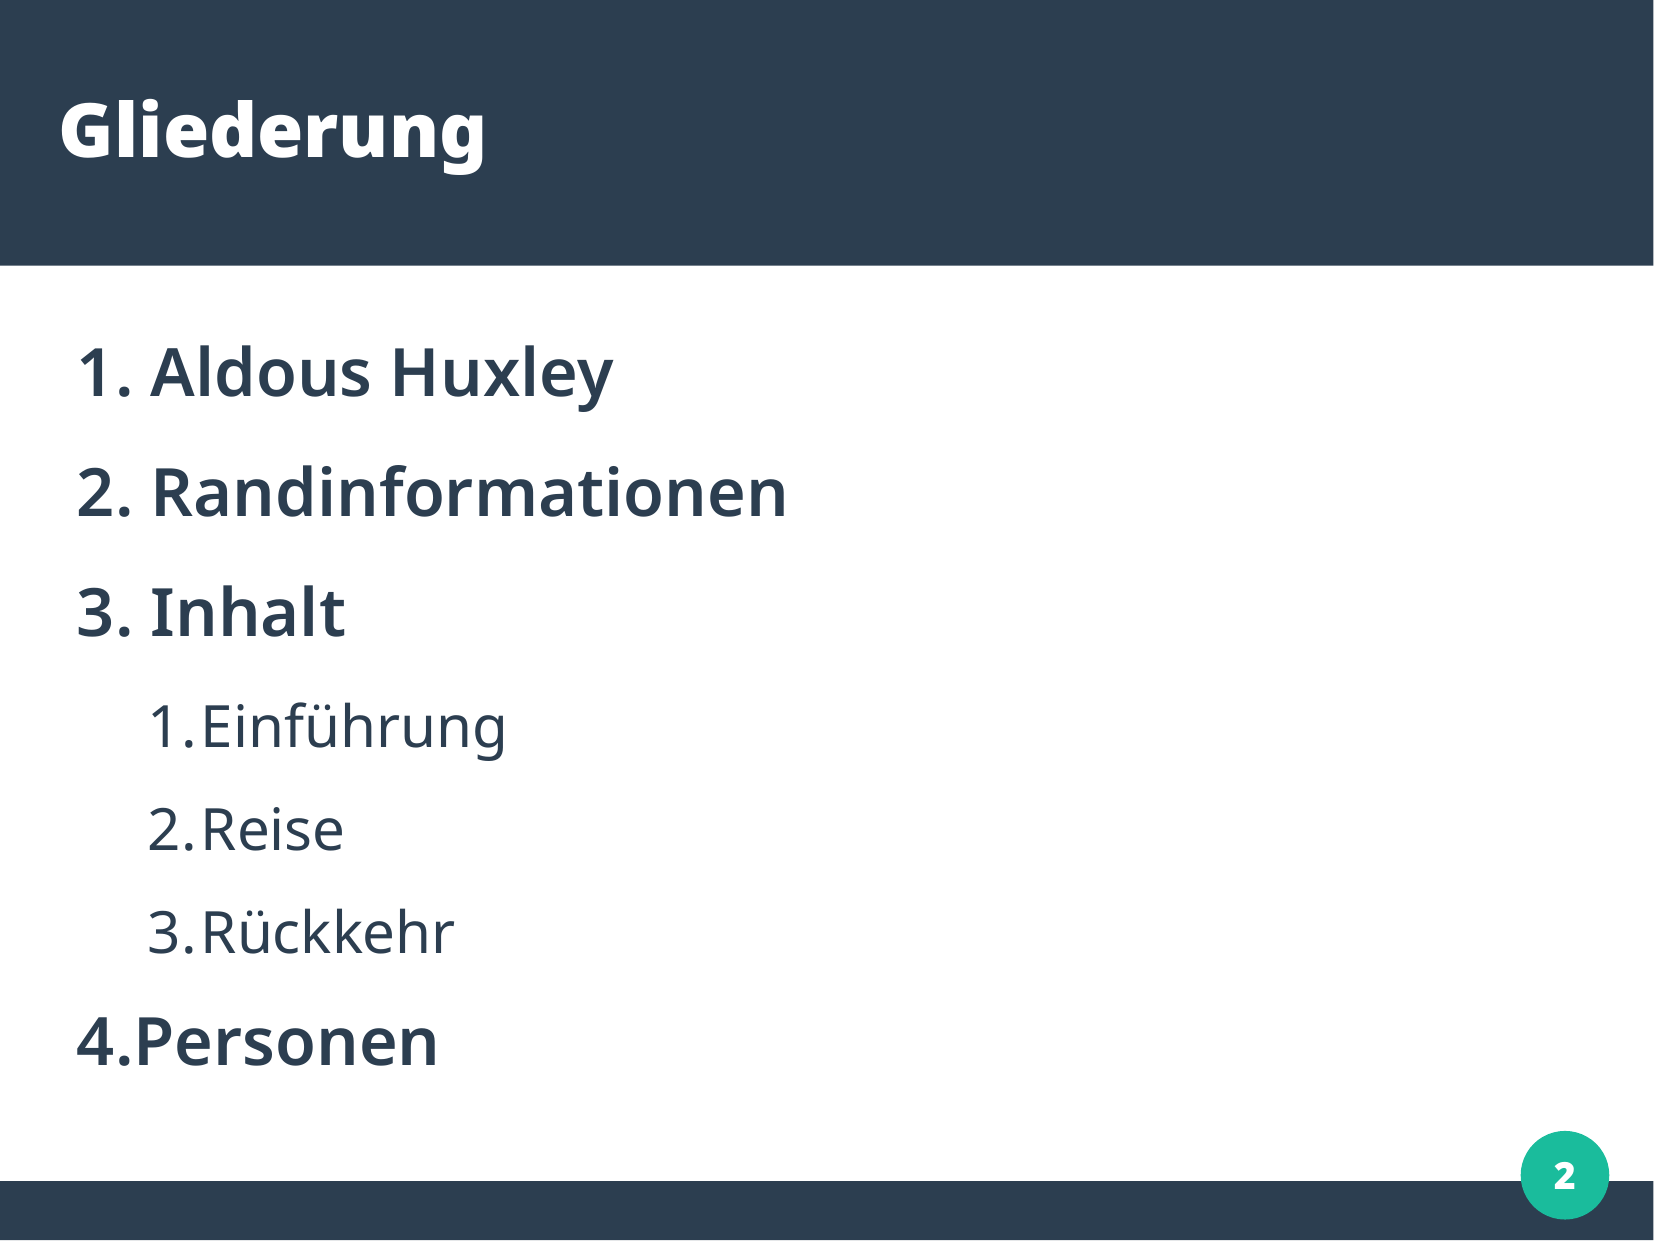

# Gliederung
 Aldous Huxley
 Randinformationen
 Inhalt
Einführung
Reise
Rückkehr
Personen
2